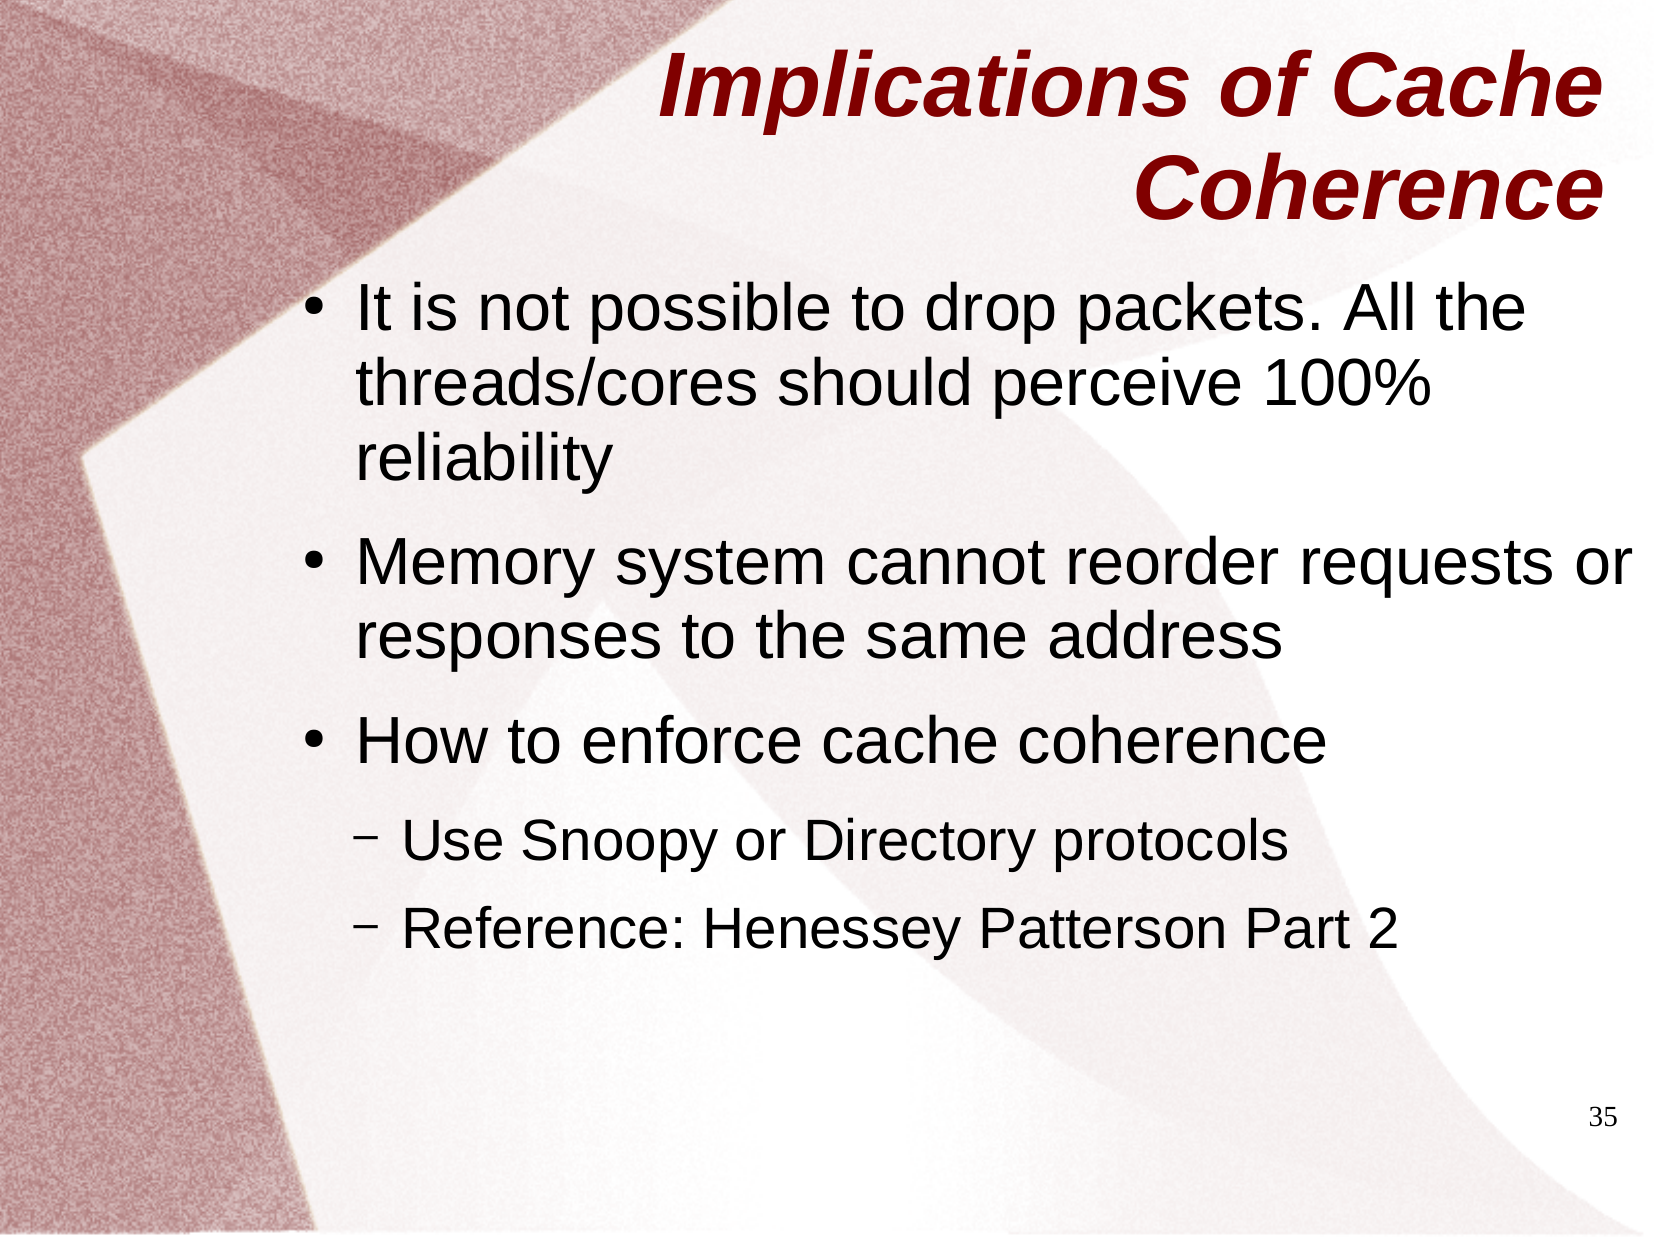

# Implications of Cache Coherence
It is not possible to drop packets. All the threads/cores should perceive 100% reliability
Memory system cannot reorder requests or responses to the same address
How to enforce cache coherence
Use Snoopy or Directory protocols
Reference: Henessey Patterson Part 2
35